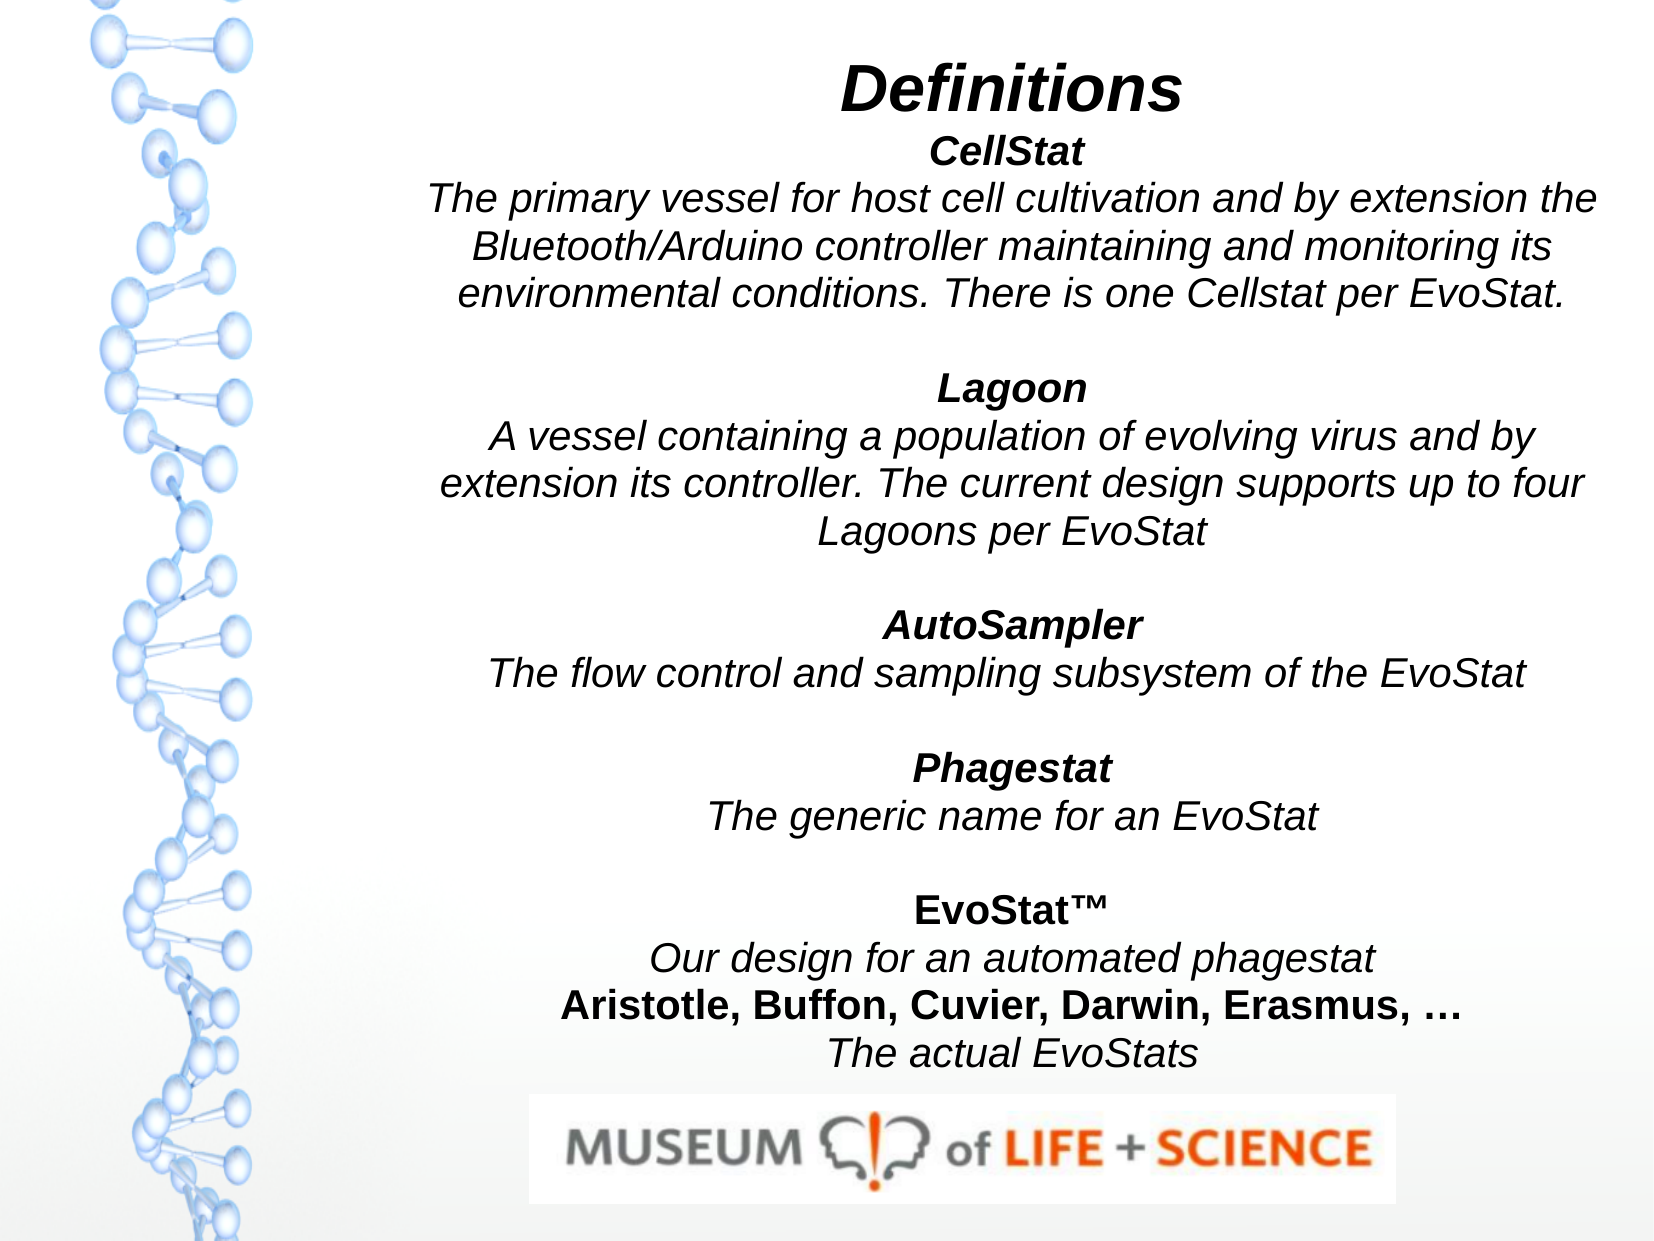

# Definitions
CellStat
The primary vessel for host cell cultivation and by extension the Bluetooth/Arduino controller maintaining and monitoring its environmental conditions. There is one Cellstat per EvoStat.
Lagoon
A vessel containing a population of evolving virus and by extension its controller. The current design supports up to four Lagoons per EvoStat
AutoSampler
The flow control and sampling subsystem of the EvoStat
Phagestat
The generic name for an EvoStat
EvoStat™
Our design for an automated phagestat
Aristotle, Buffon, Cuvier, Darwin, Erasmus, …
The actual EvoStats